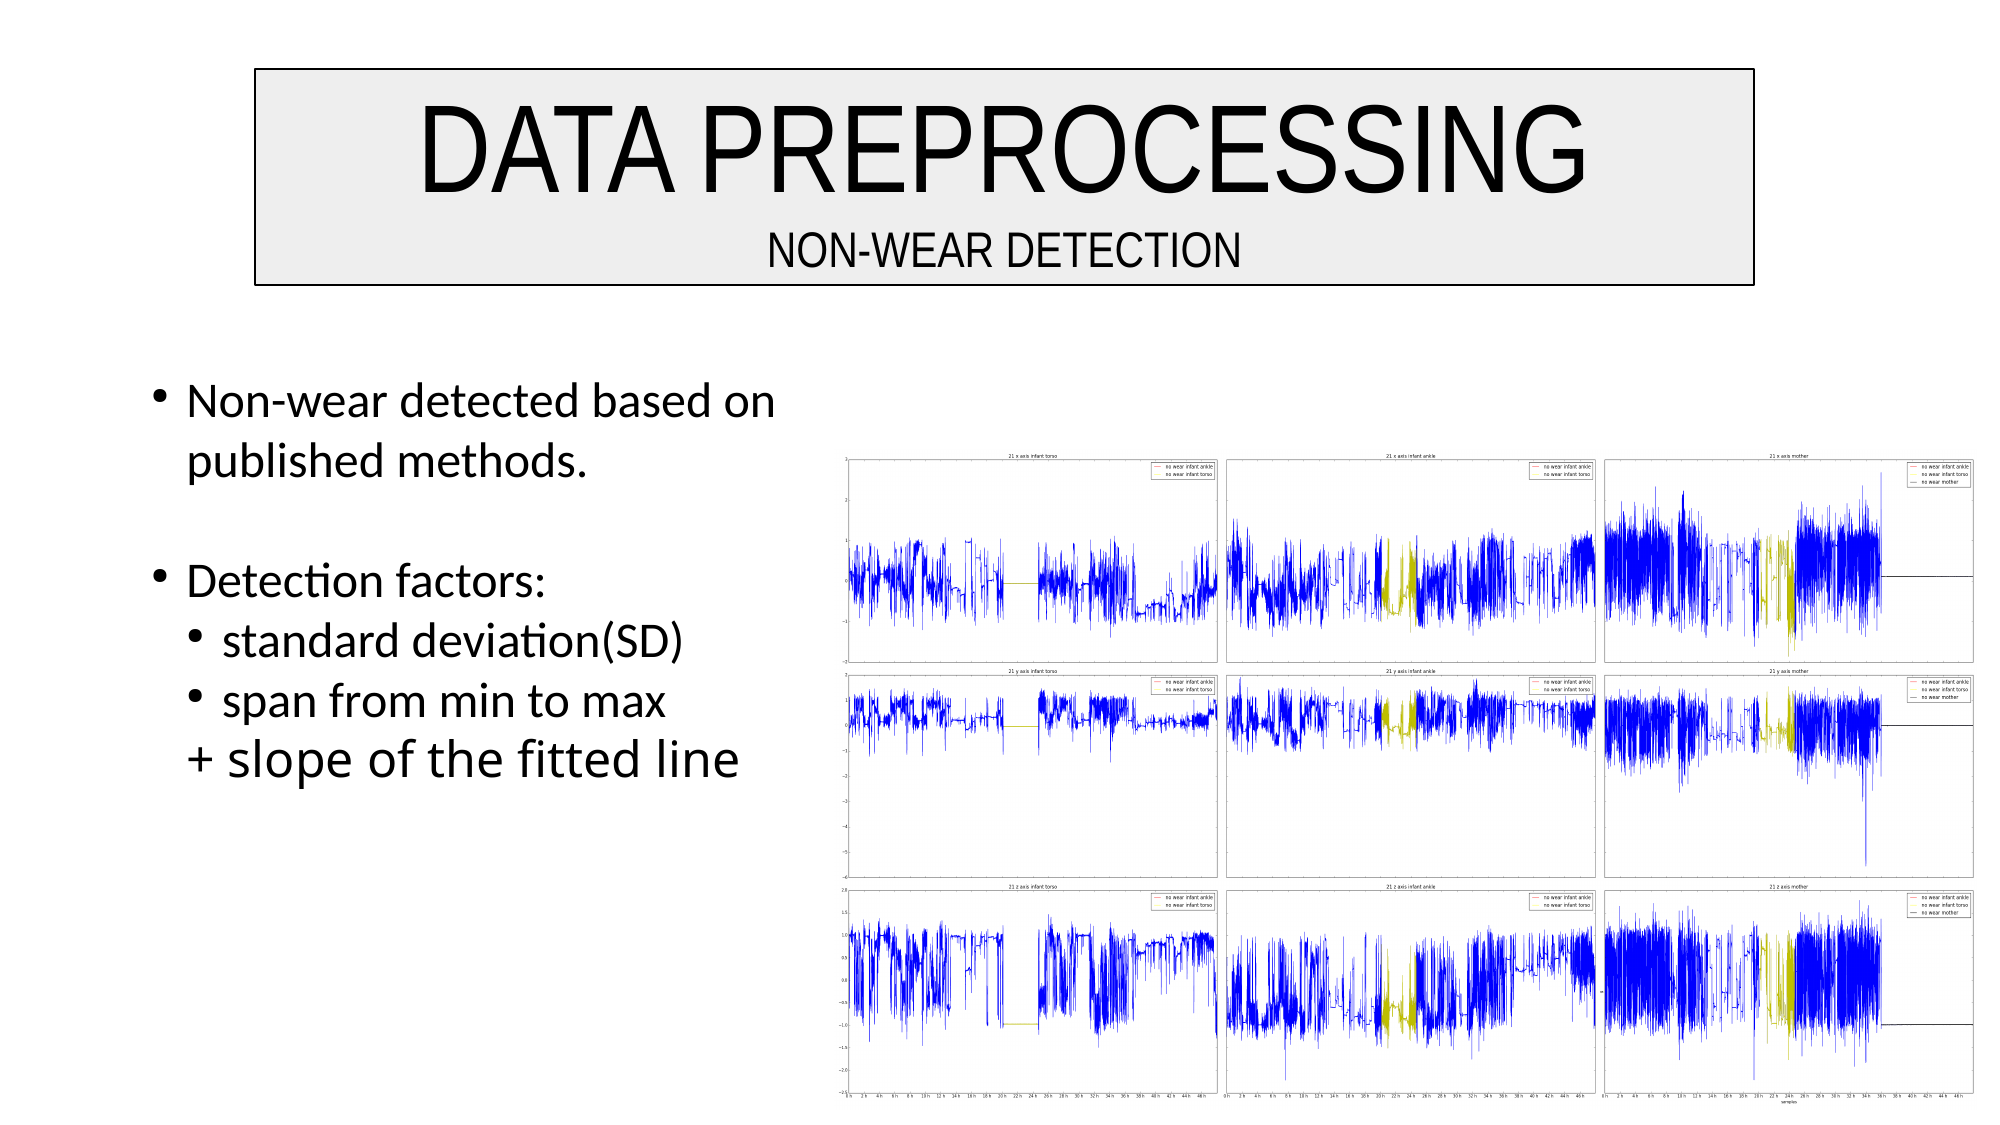

DATA PREPROCESSING
NON-WEAR DETECTION
Non-wear detected based on
published methods.
Detection factors:
standard deviation(SD)
span from min to max
+ slope of the fitted line